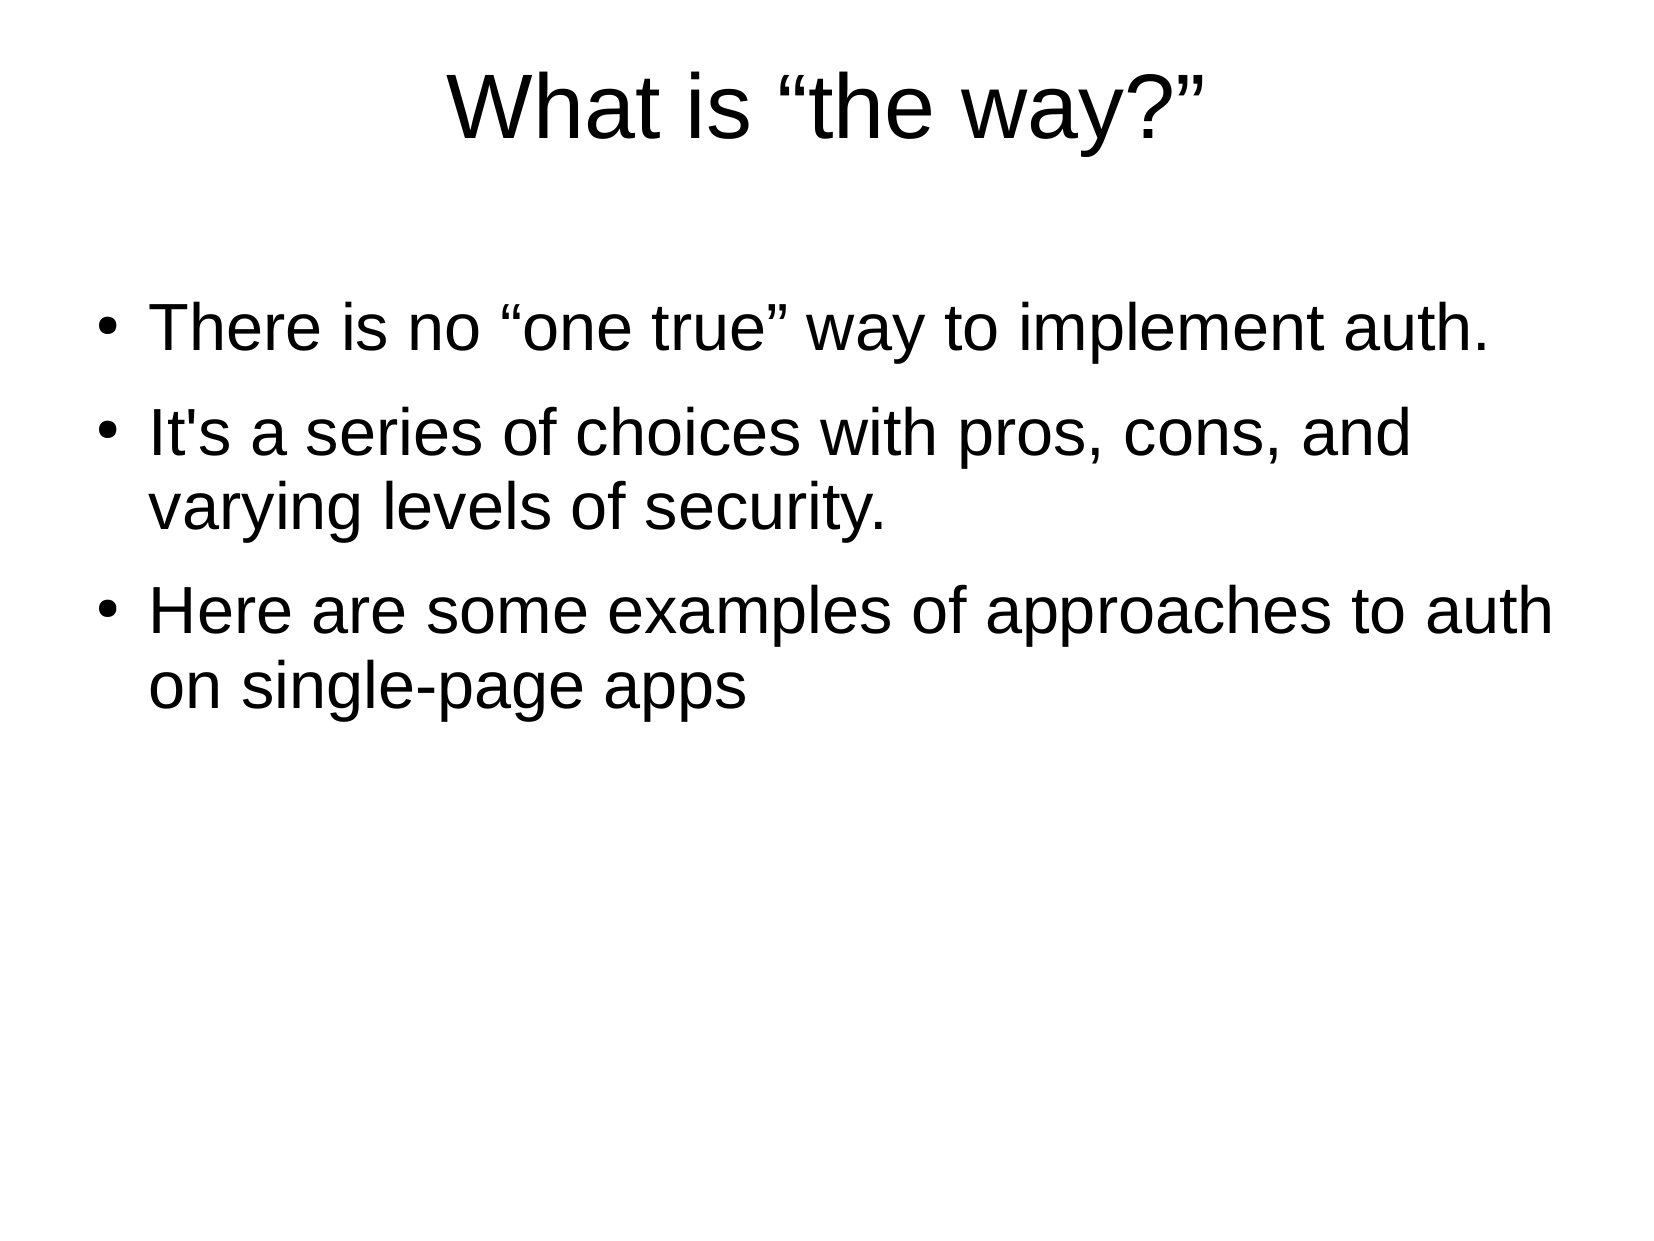

# What is “the way?”
There is no “one true” way to implement auth.
It's a series of choices with pros, cons, and varying levels of security.
Here are some examples of approaches to auth on single-page apps